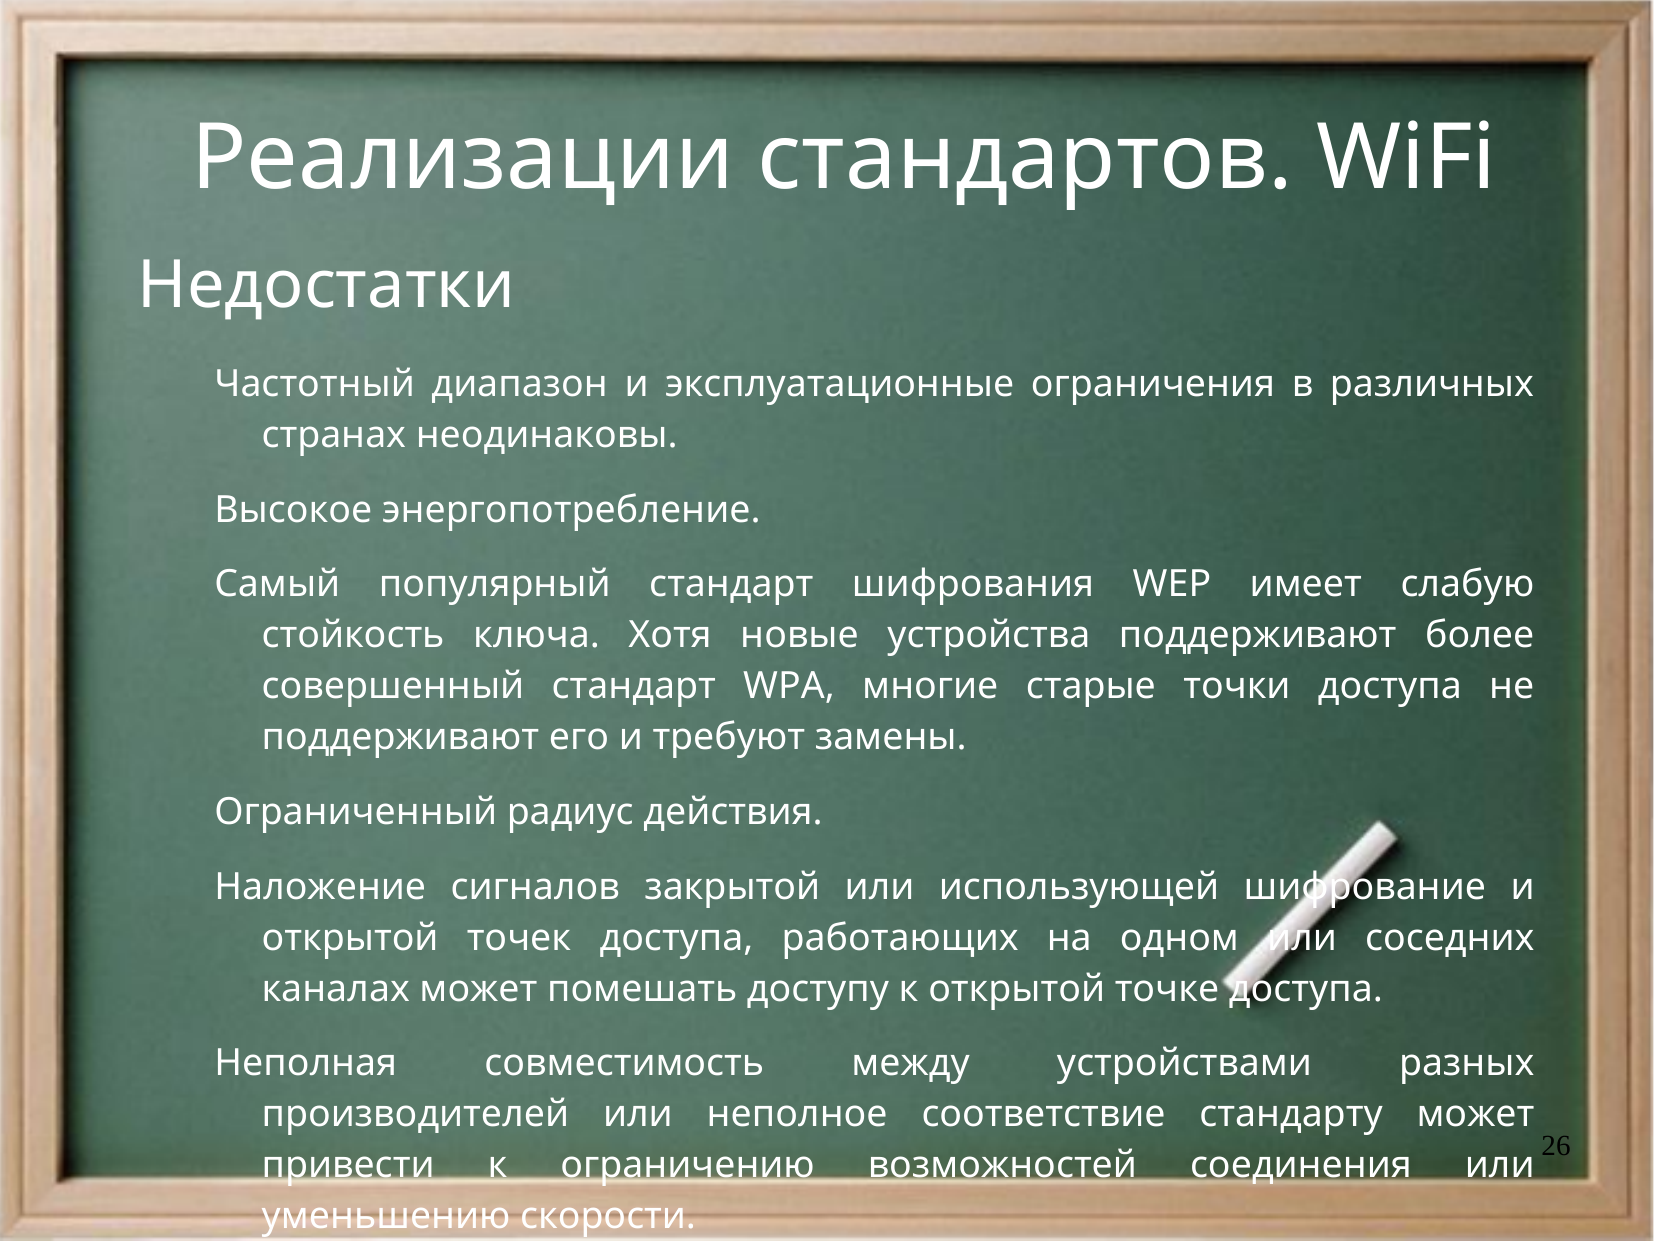

# Реализации стандартов. WiFi
Недостатки
Частотный диапазон и эксплуатационные ограничения в различных странах неодинаковы.
Высокое энергопотребление.
Самый популярный стандарт шифрования WEP имеет слабую стойкость ключа. Хотя новые устройства поддерживают более совершенный стандарт WPA, многие старые точки доступа не поддерживают его и требуют замены.
Ограниченный радиус действия.
Наложение сигналов закрытой или использующей шифрование и открытой точек доступа, работающих на одном или соседних каналах может помешать доступу к открытой точке доступа.
Неполная совместимость между устройствами разных производителей или неполное соответствие стандарту может привести к ограничению возможностей соединения или уменьшению скорости.
26